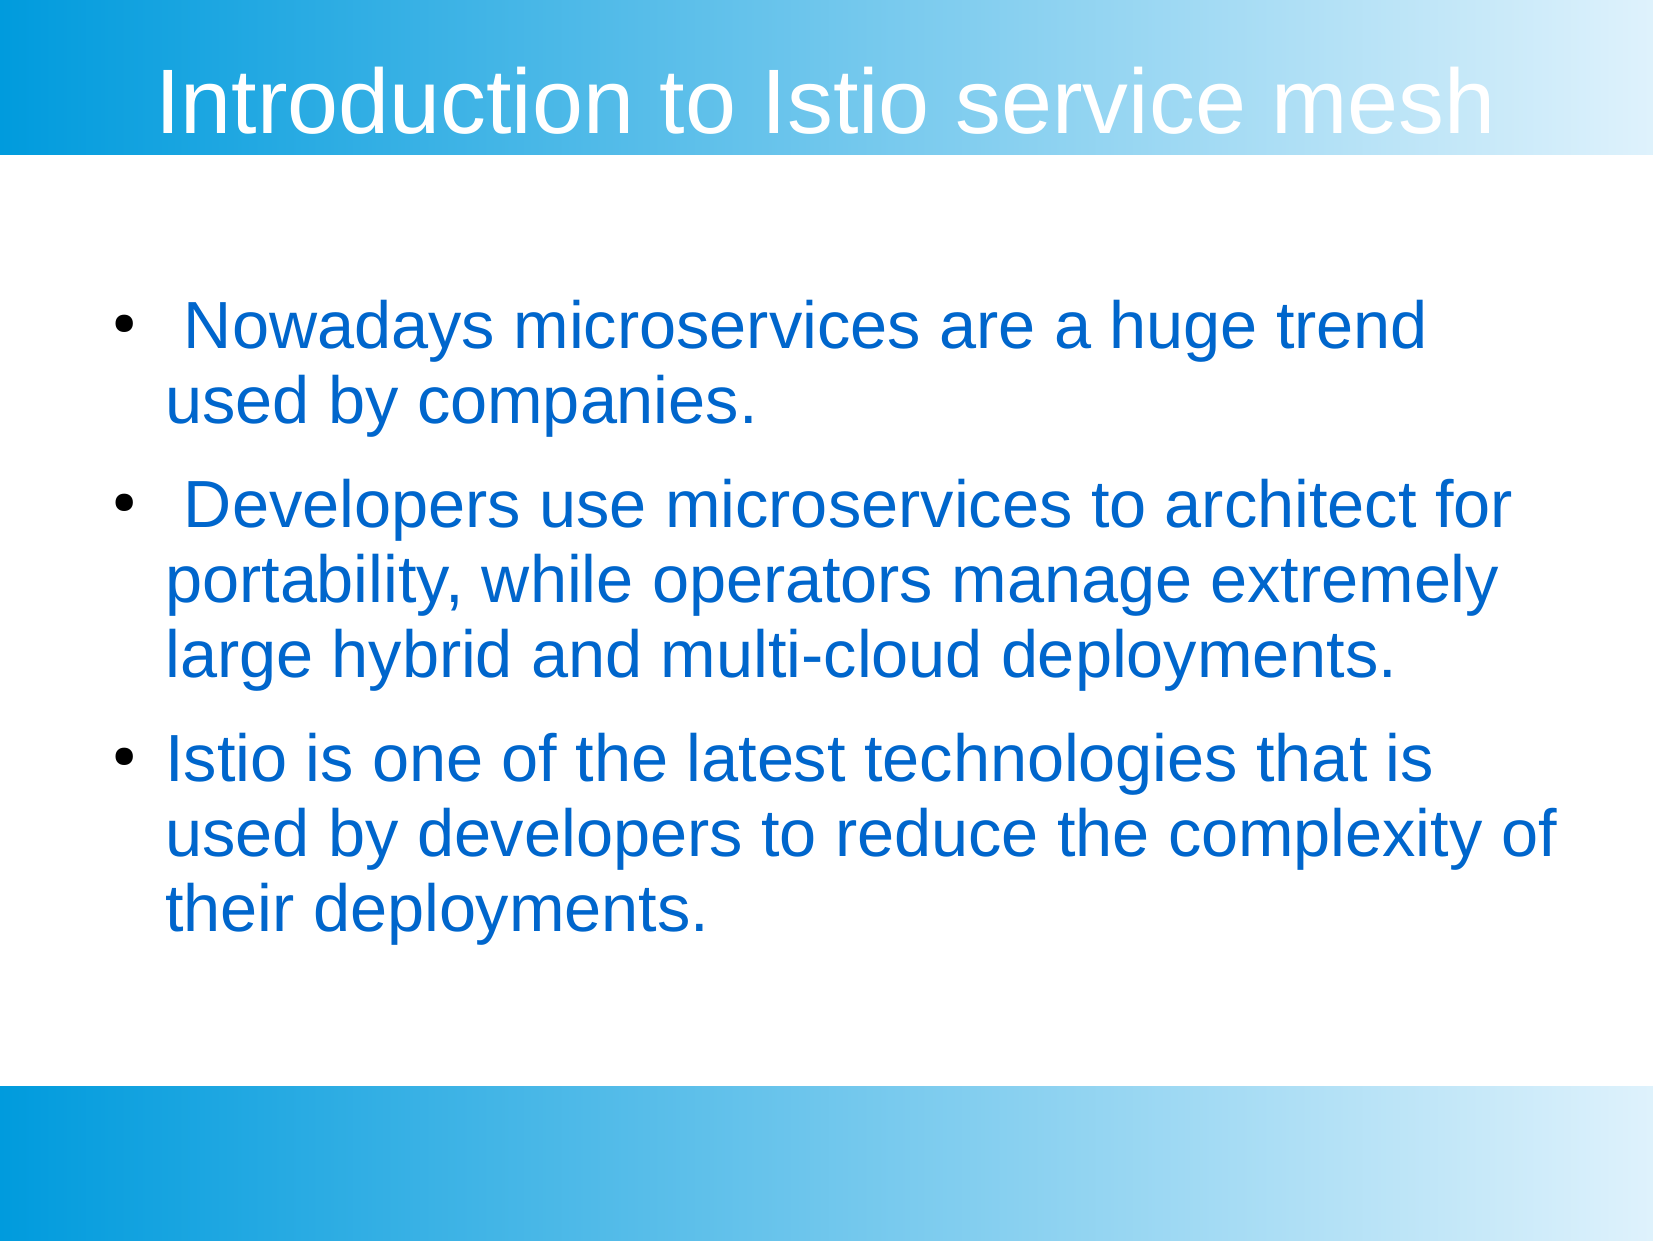

# Introduction to Istio service mesh
 Nowadays microservices are a huge trend used by companies.
 Developers use microservices to architect for portability, while operators manage extremely large hybrid and multi-cloud deployments.
Istio is one of the latest technologies that is used by developers to reduce the complexity of their deployments.